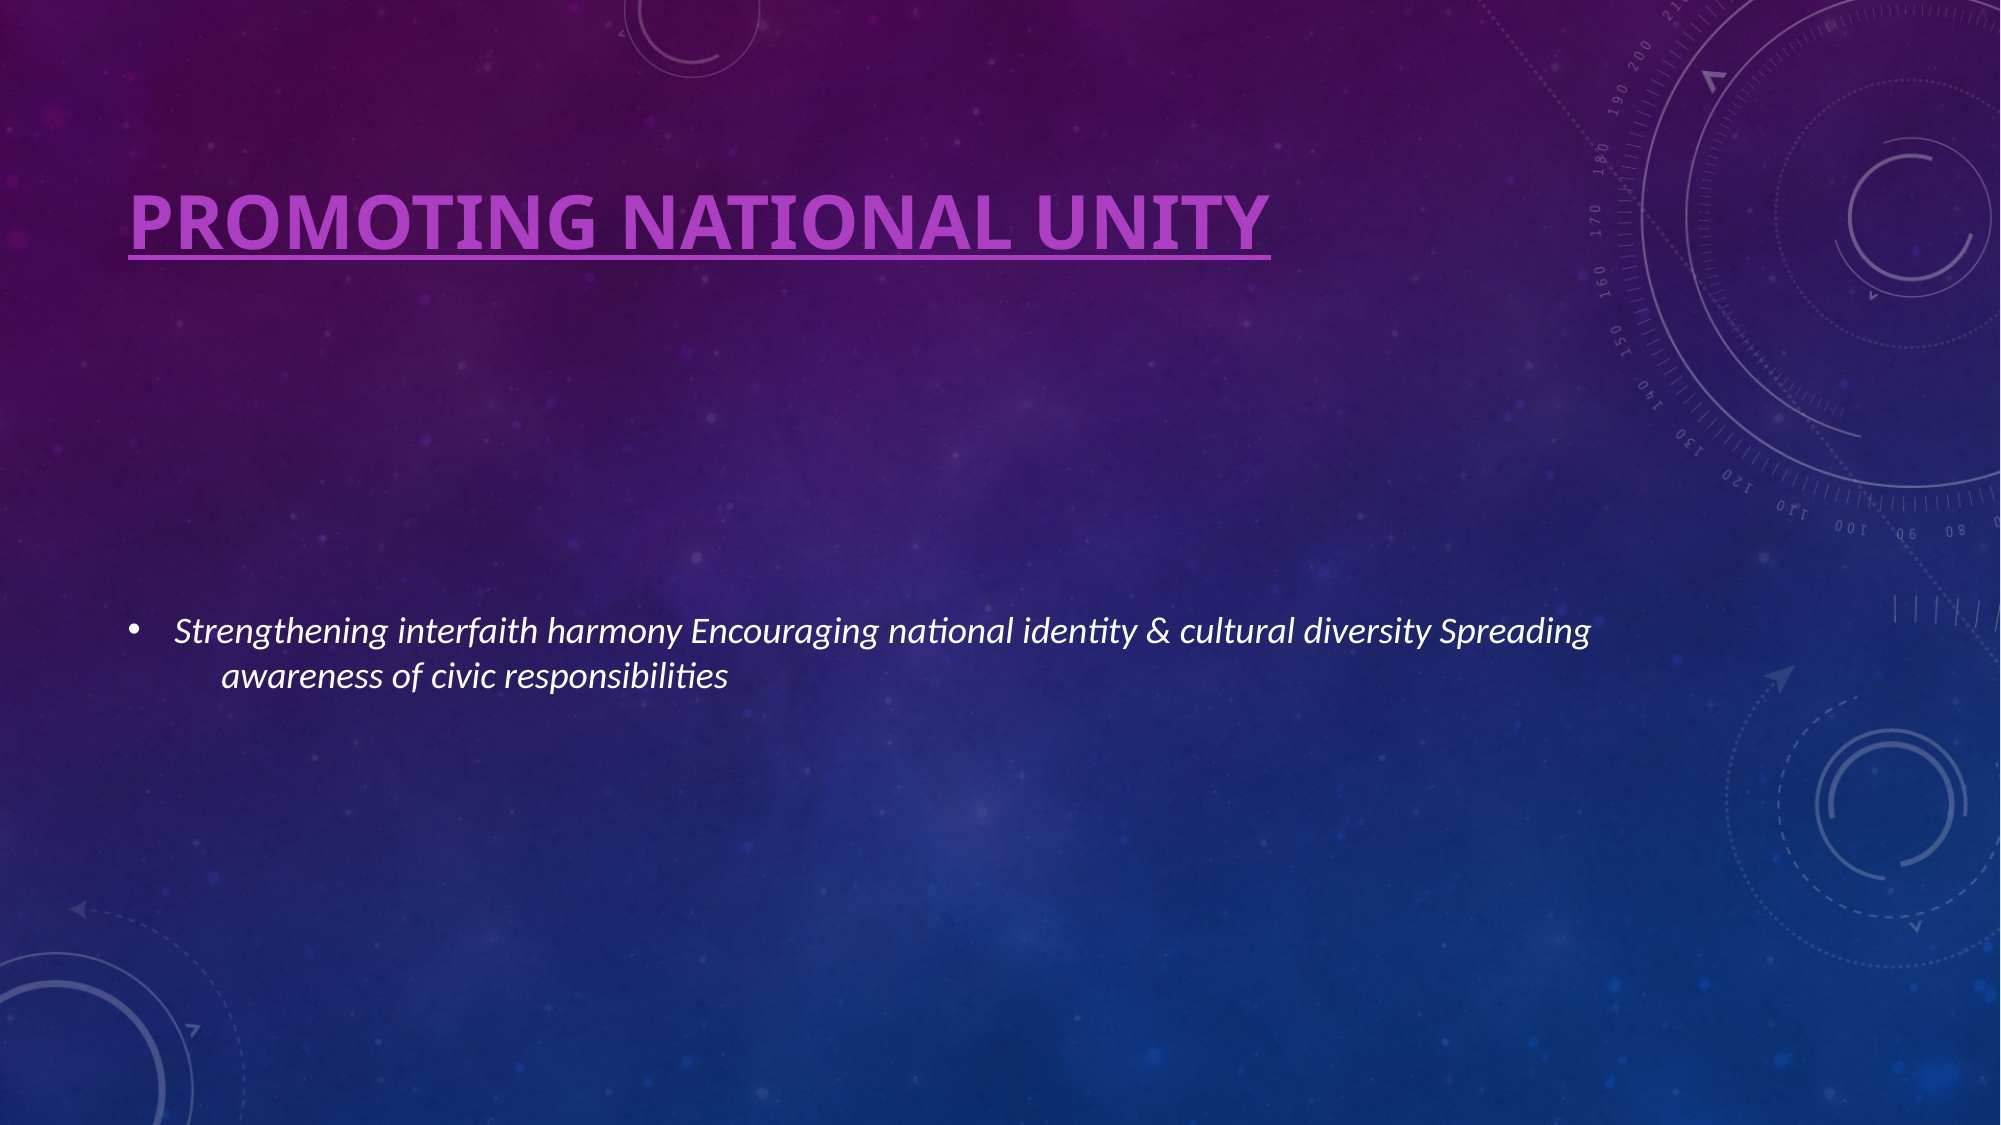

# Promoting National Unity
Strengthening interfaith harmony Encouraging national identity & cultural diversity Spreading awareness of civic responsibilities